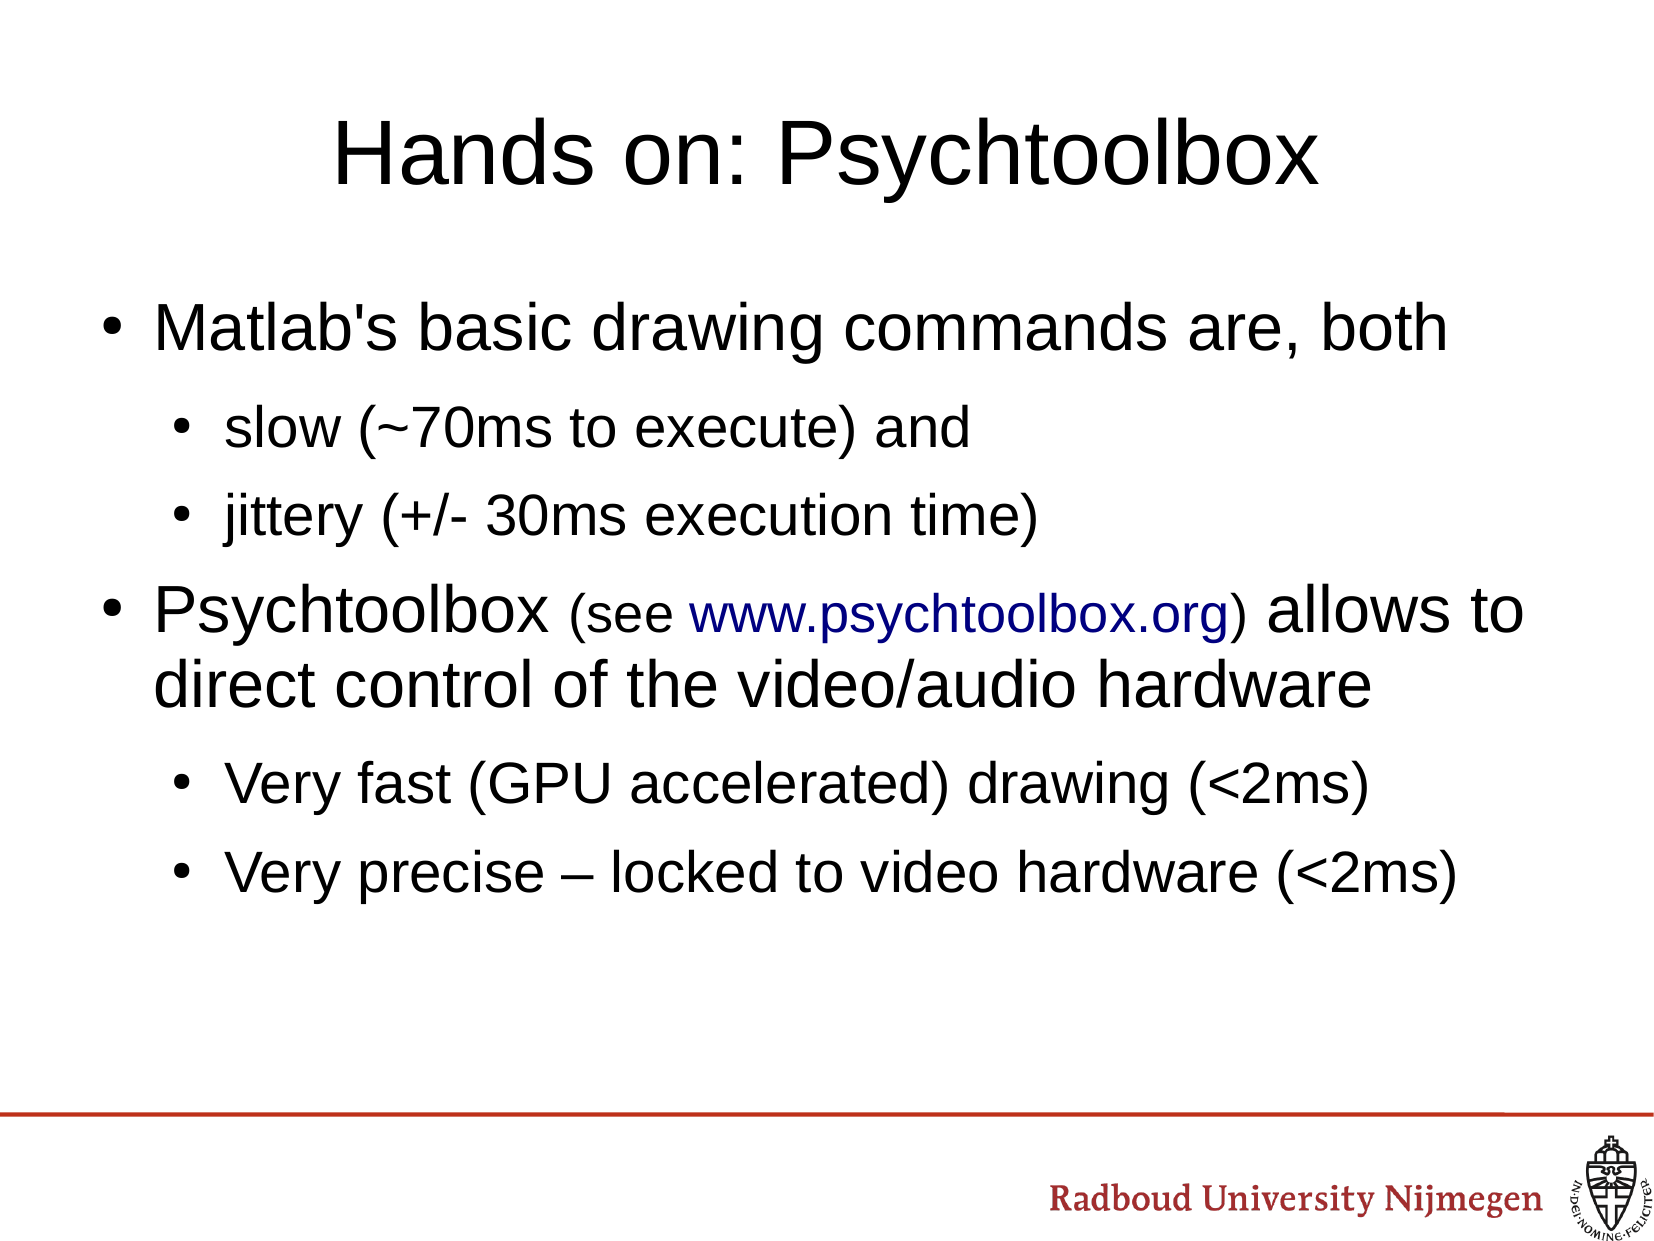

# Hands on: Psychtoolbox
Matlab's basic drawing commands are, both
slow (~70ms to execute) and
jittery (+/- 30ms execution time)
Psychtoolbox (see www.psychtoolbox.org) allows to direct control of the video/audio hardware
Very fast (GPU accelerated) drawing (<2ms)
Very precise – locked to video hardware (<2ms)